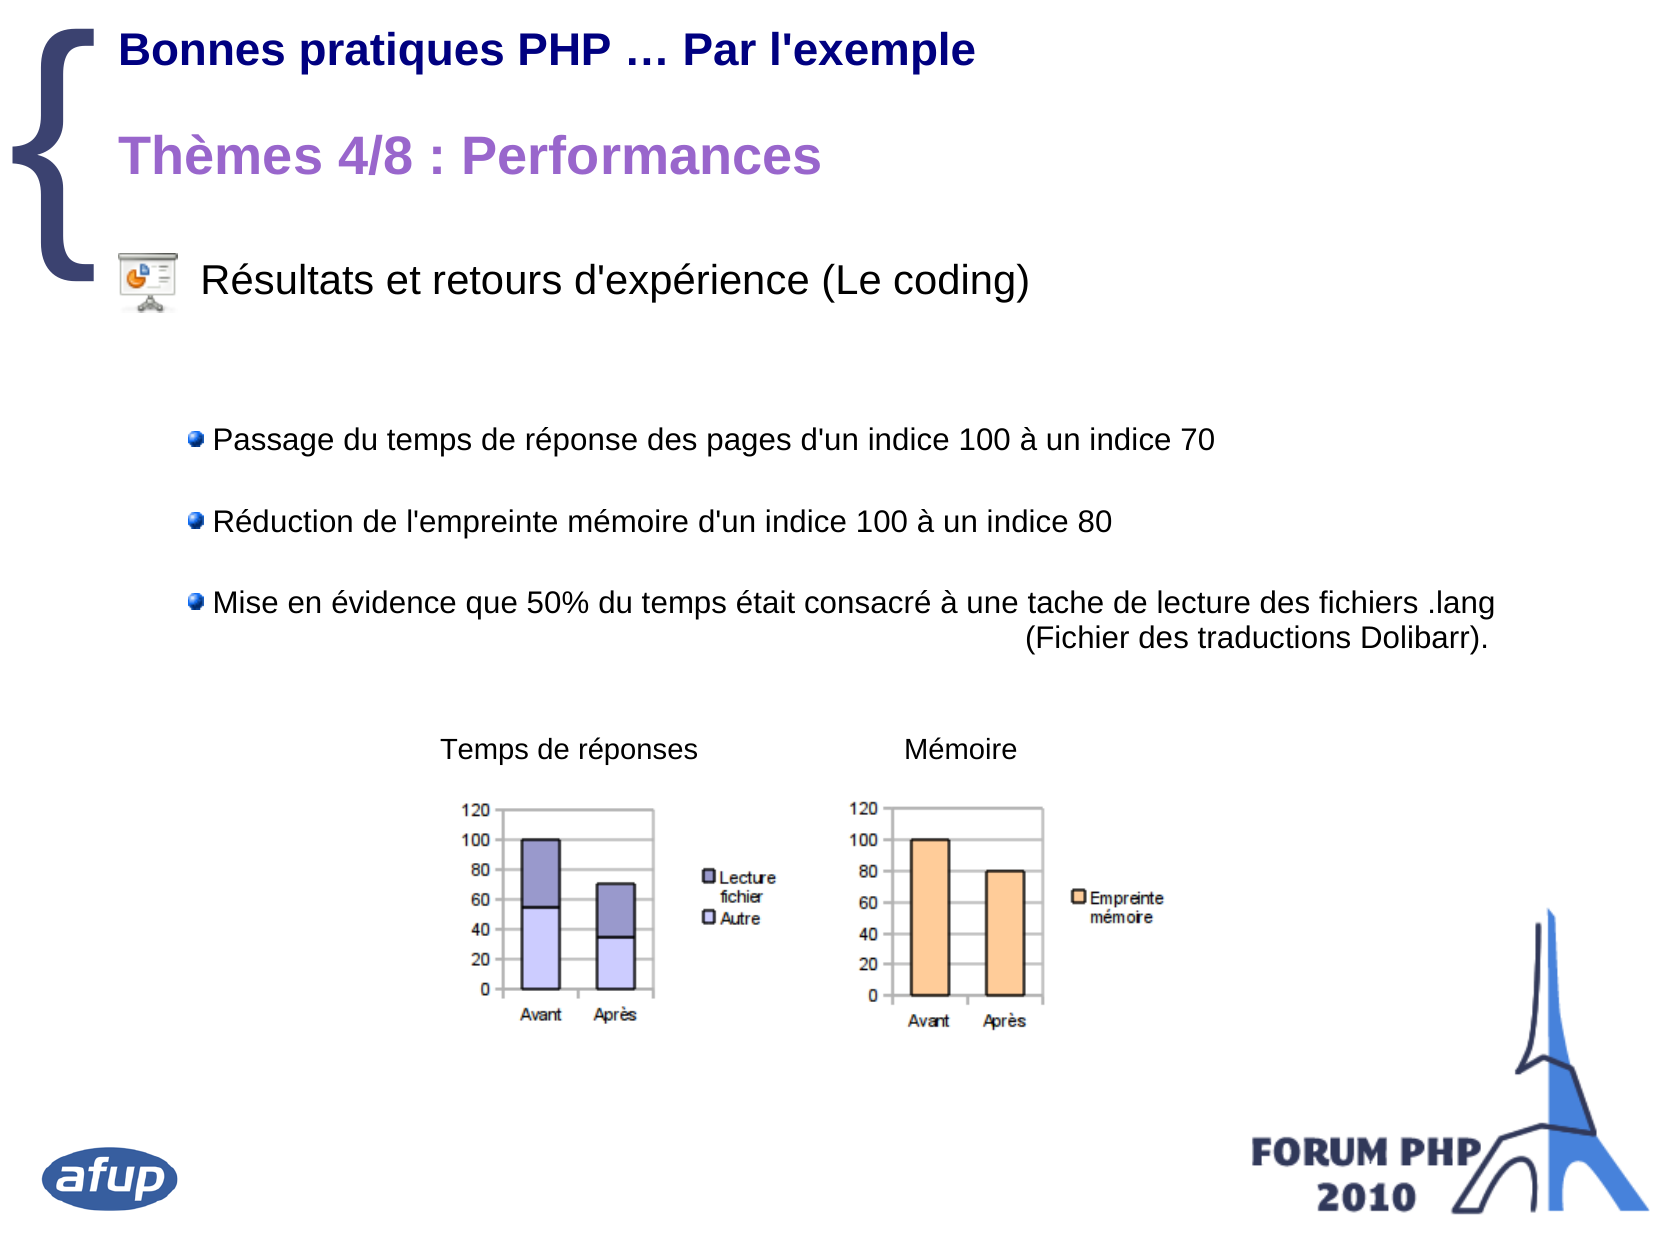

# Bonnes pratiques PHP … Par l'exemple Thèmes 4/8 : Performances
 Résultats et retours d'expérience (Le coding)
 Passage du temps de réponse des pages d'un indice 100 à un indice 70
 Réduction de l'empreinte mémoire d'un indice 100 à un indice 80
 Mise en évidence que 50% du temps était consacré à une tache de lecture des fichiers .lang (Fichier des traductions Dolibarr).
Temps de réponses Mémoire